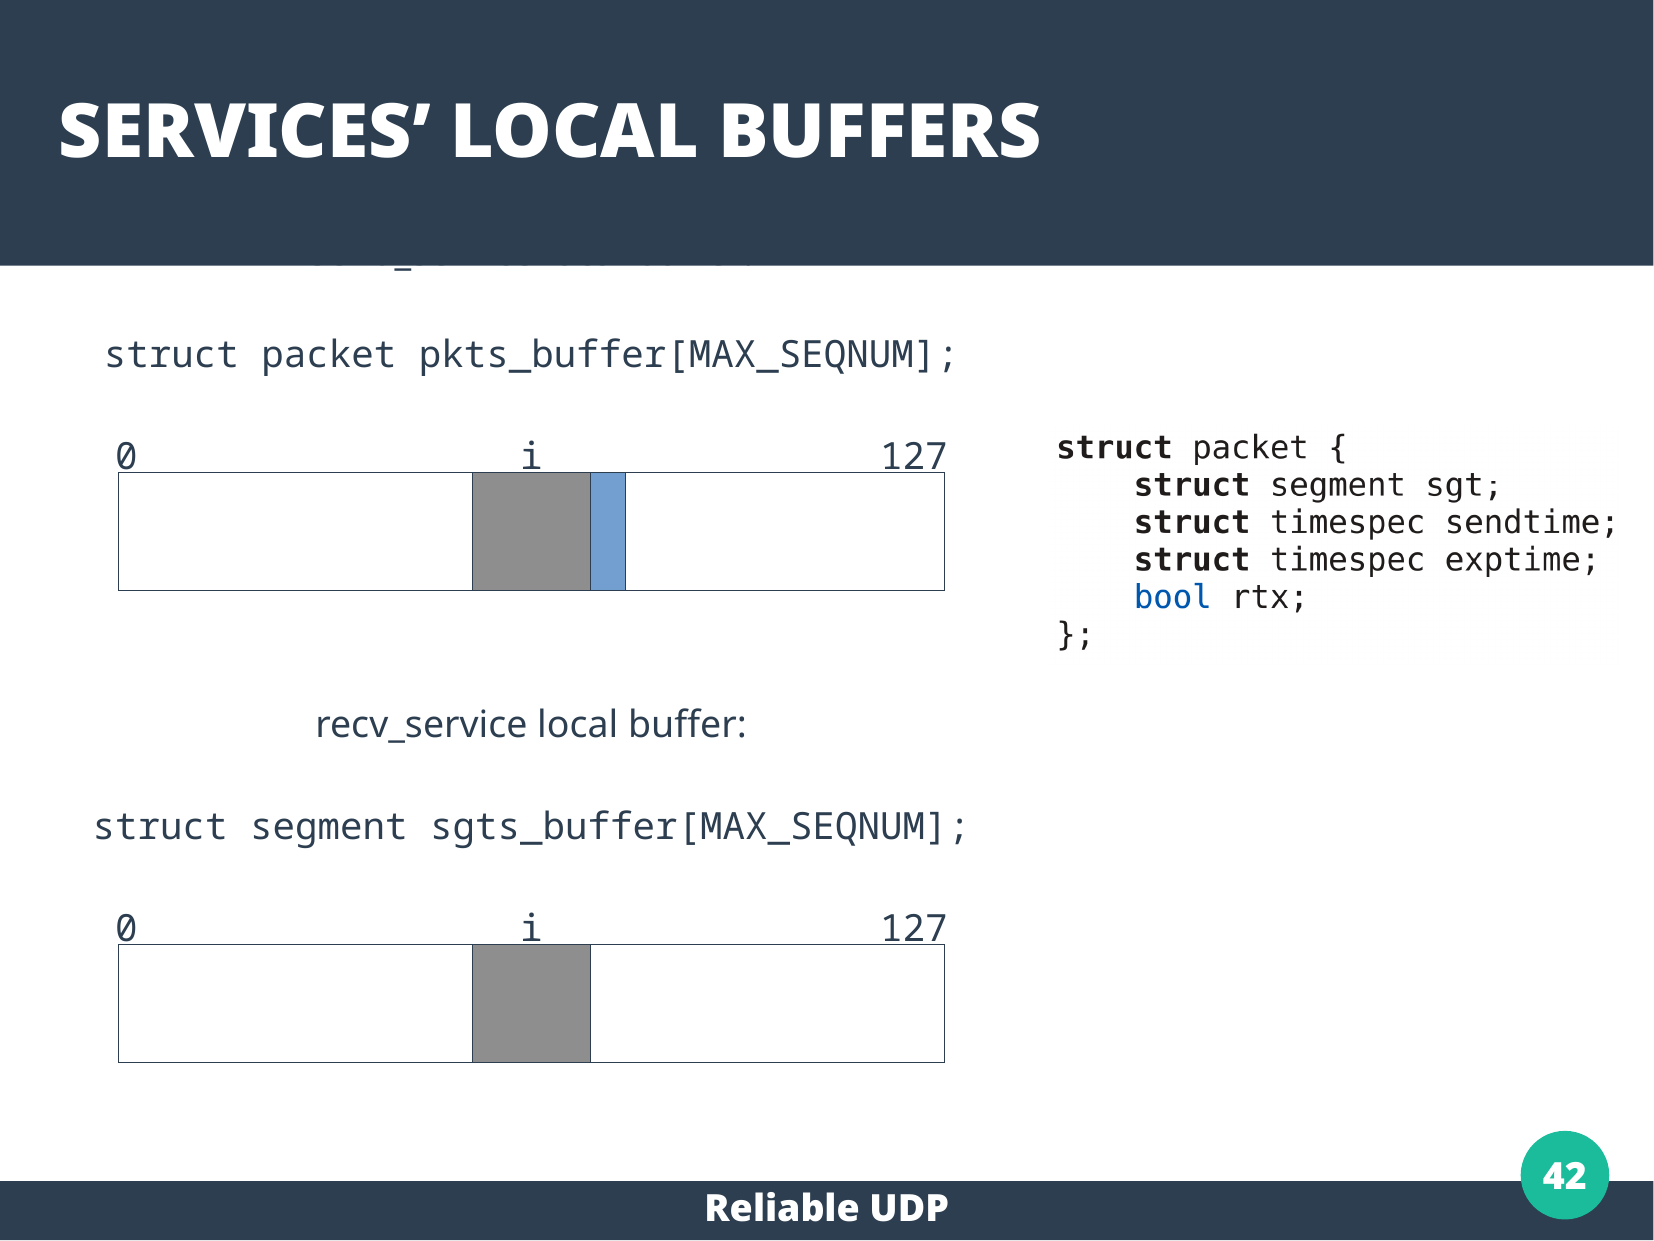

# SERVICES’ LOCAL BUFFERS
send_service local buffer:
struct packet pkts_buffer[MAX_SEQNUM];
0 i 127
recv_service local buffer:
struct segment sgts_buffer[MAX_SEQNUM];
0 i 127
42
Reliable UDP